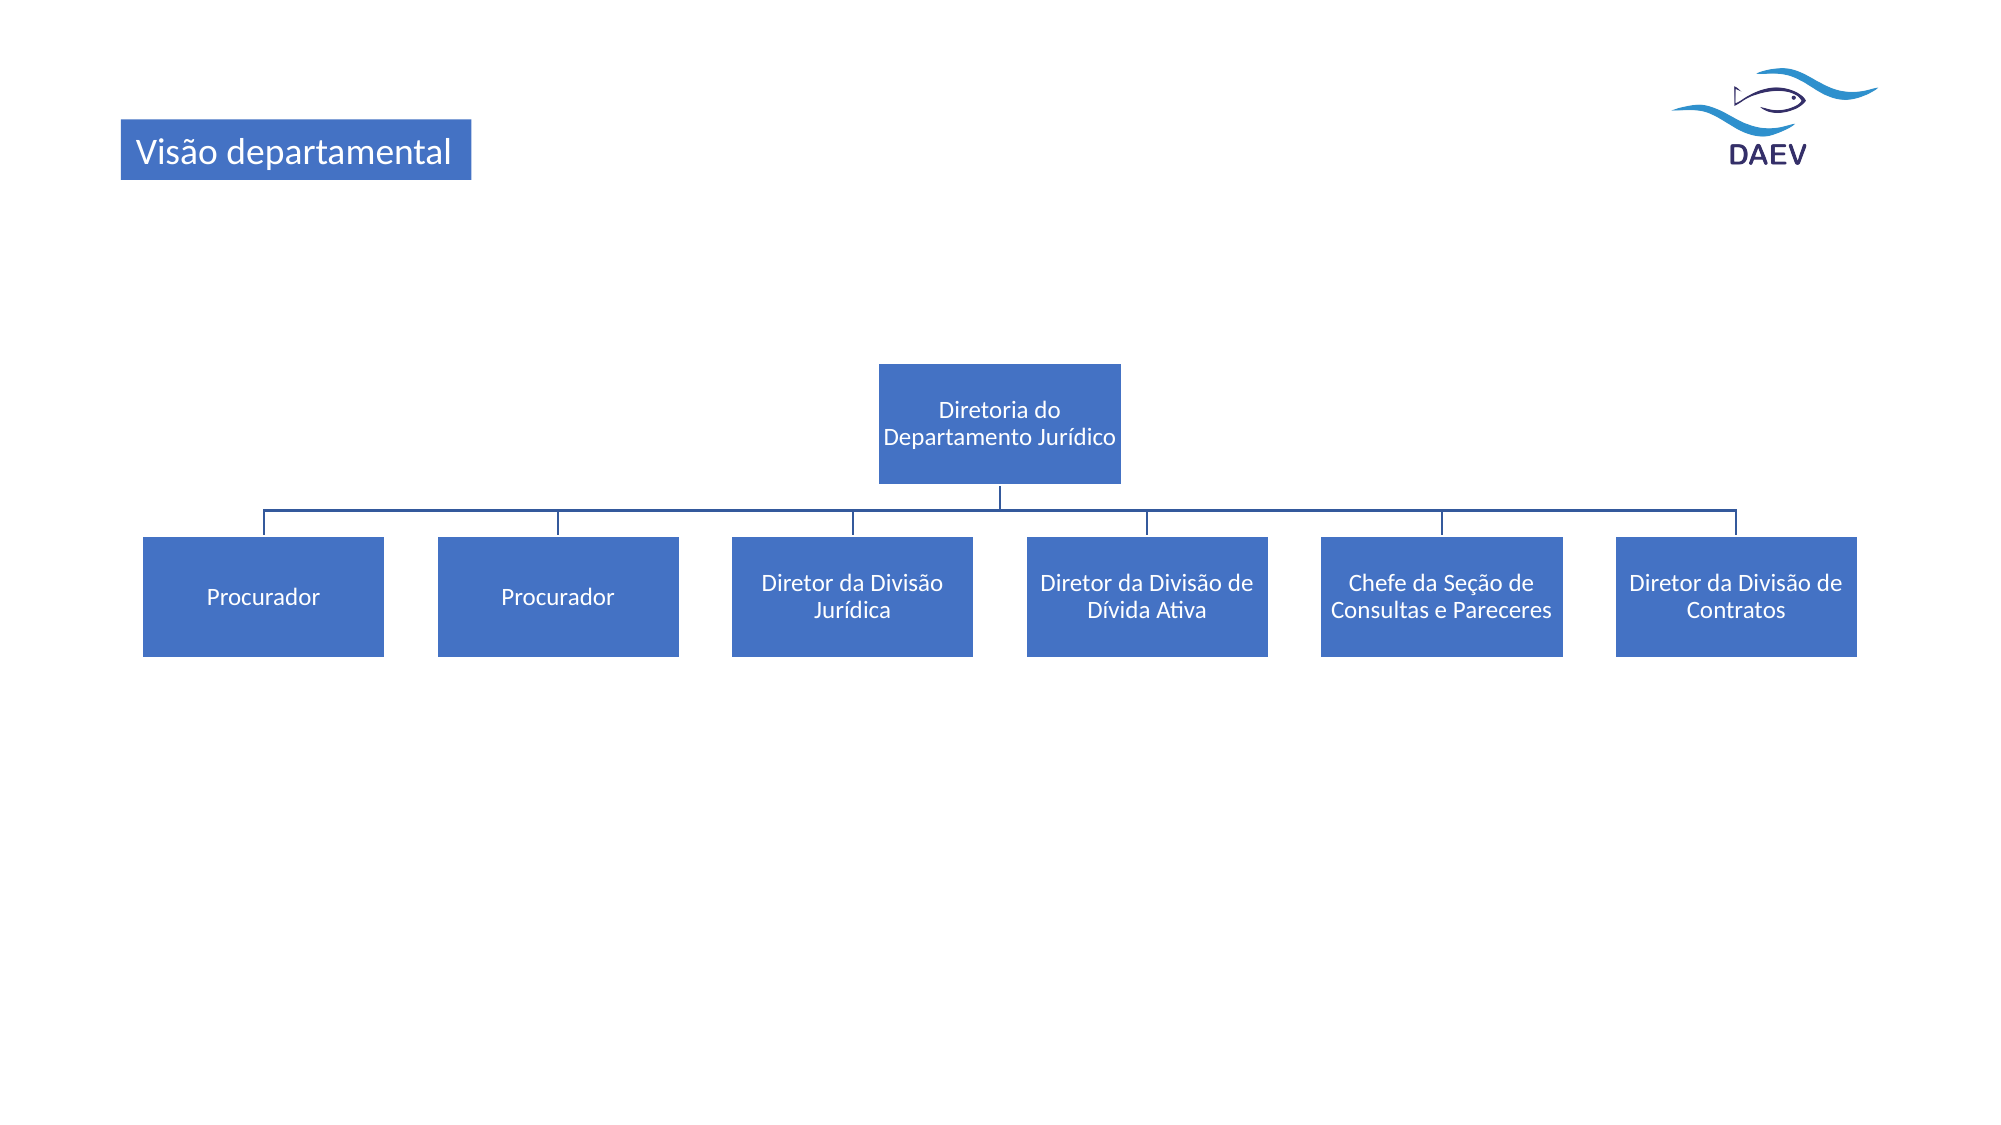

Diretoria do Departamento Jurídico
Procurador
Procurador
Diretor da Divisão Jurídica
Diretor da Divisão de Dívida Ativa
Chefe da Seção de Consultas e Pareceres
Diretor da Divisão de Contratos
Visão departamental